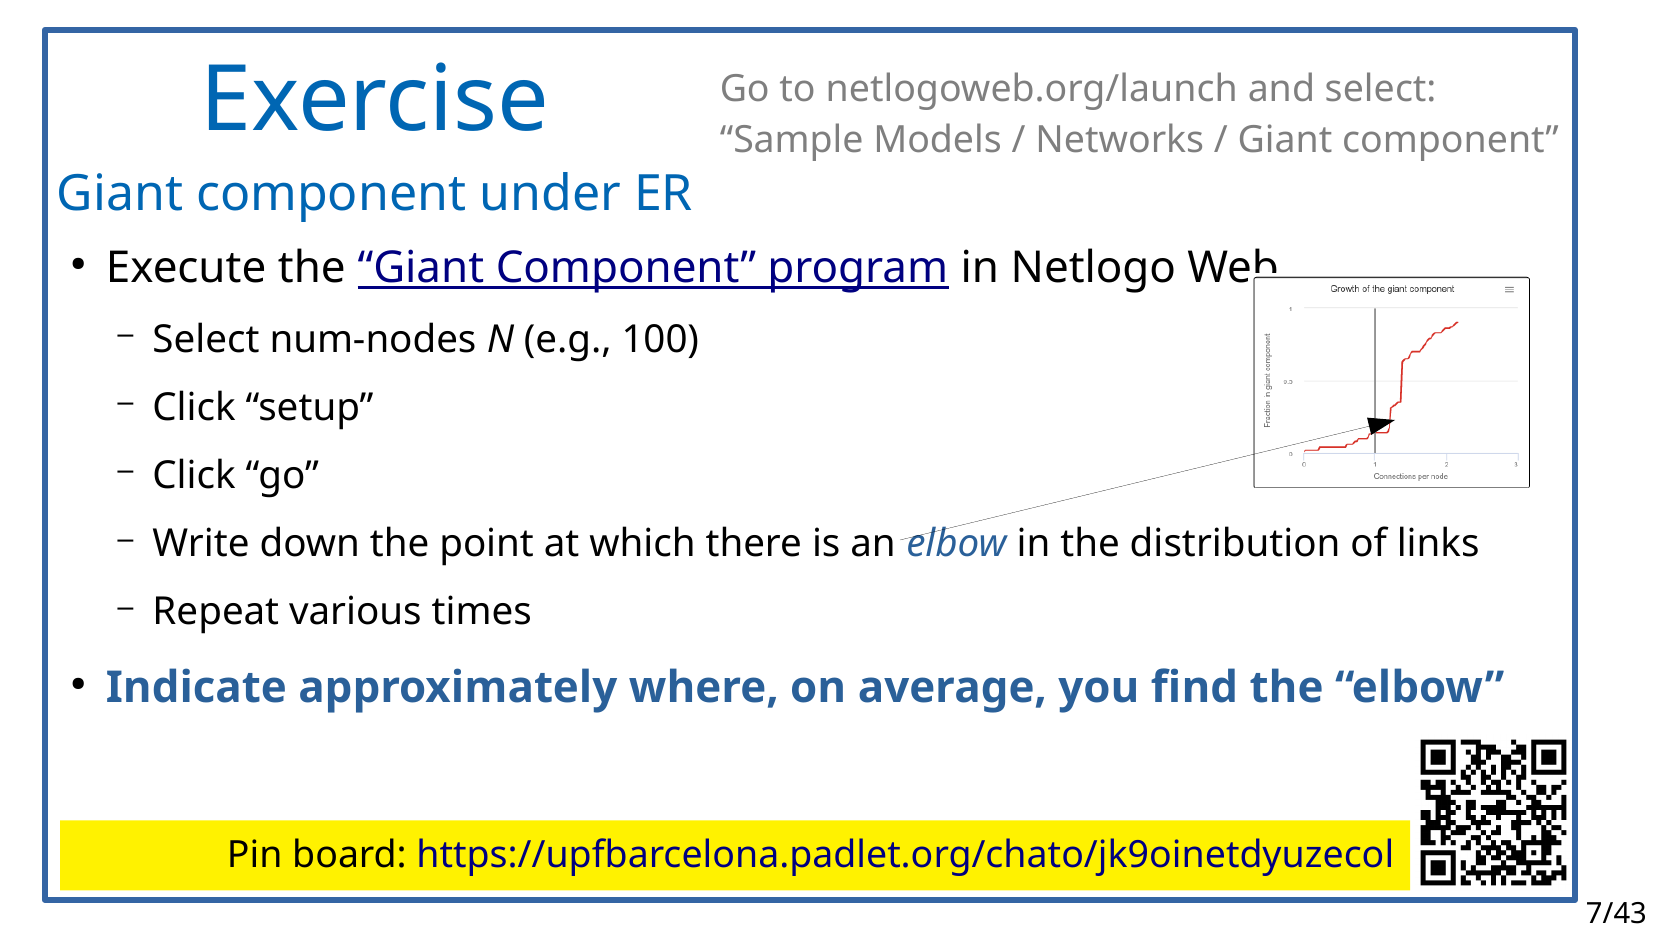

Exercise
Giant component under ER
Go to netlogoweb.org/launch and select:
“Sample Models / Networks / Giant component”
# Execute the “Giant Component” program in Netlogo Web
Select num-nodes N (e.g., 100)
Click “setup”
Click “go”
Write down the point at which there is an elbow in the distribution of links
Repeat various times
Indicate approximately where, on average, you find the “elbow”
Pin board: https://upfbarcelona.padlet.org/chato/jk9oinetdyuzecol
7